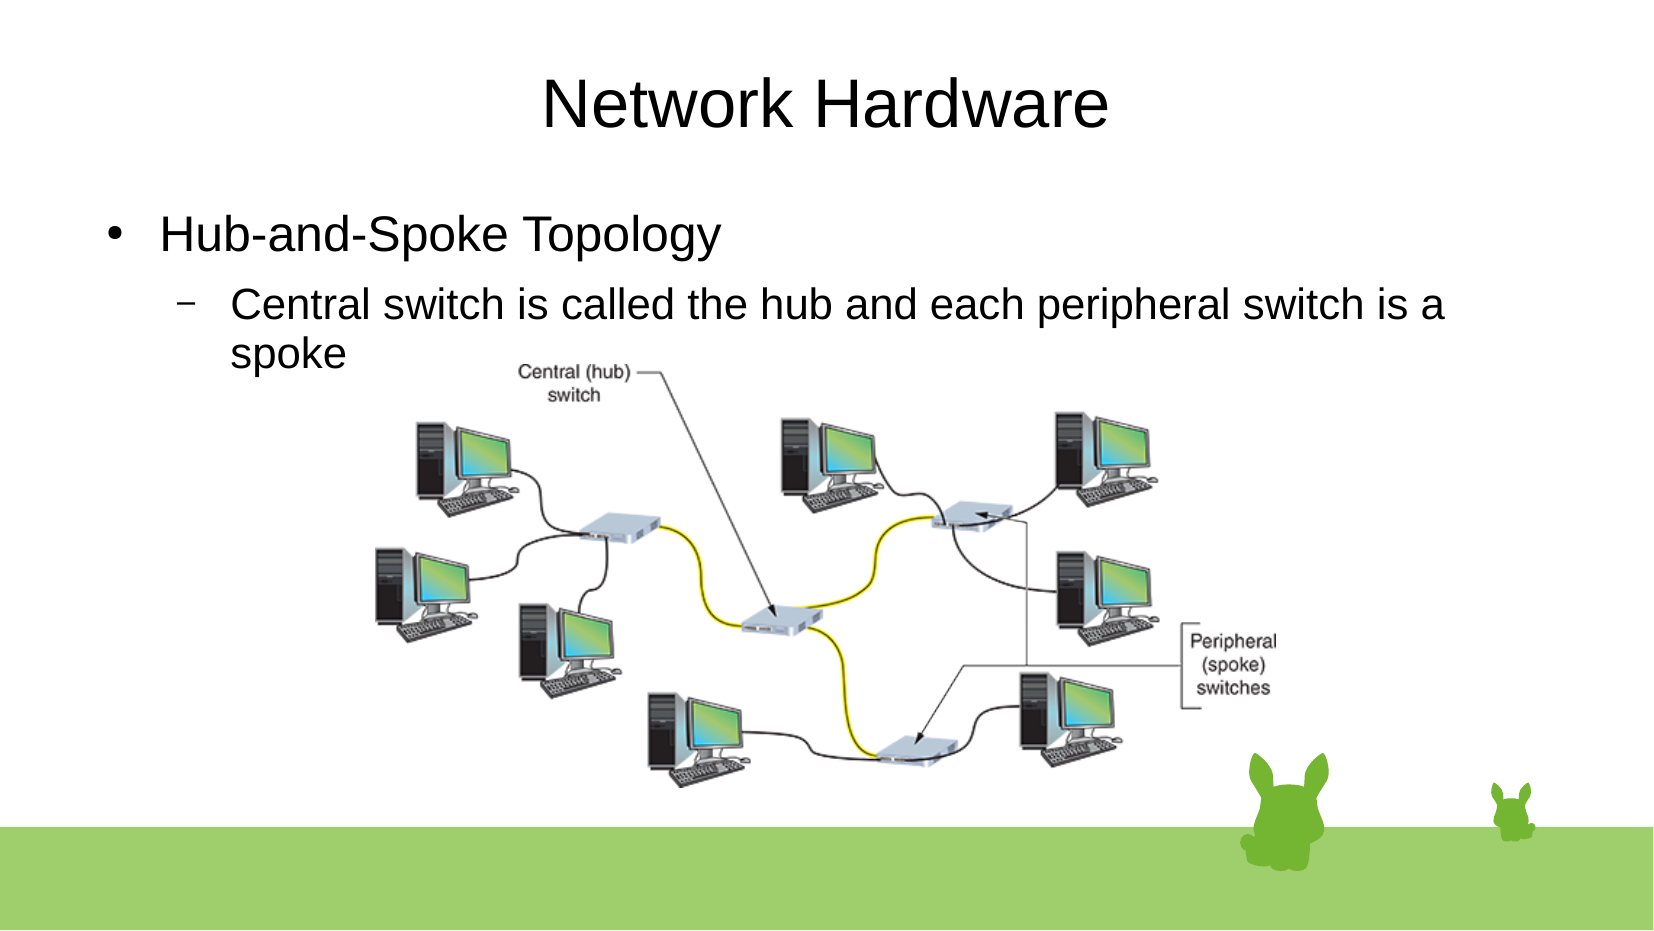

# Network Hardware
Hub-and-Spoke Topology
Central switch is called the hub and each peripheral switch is a spoke